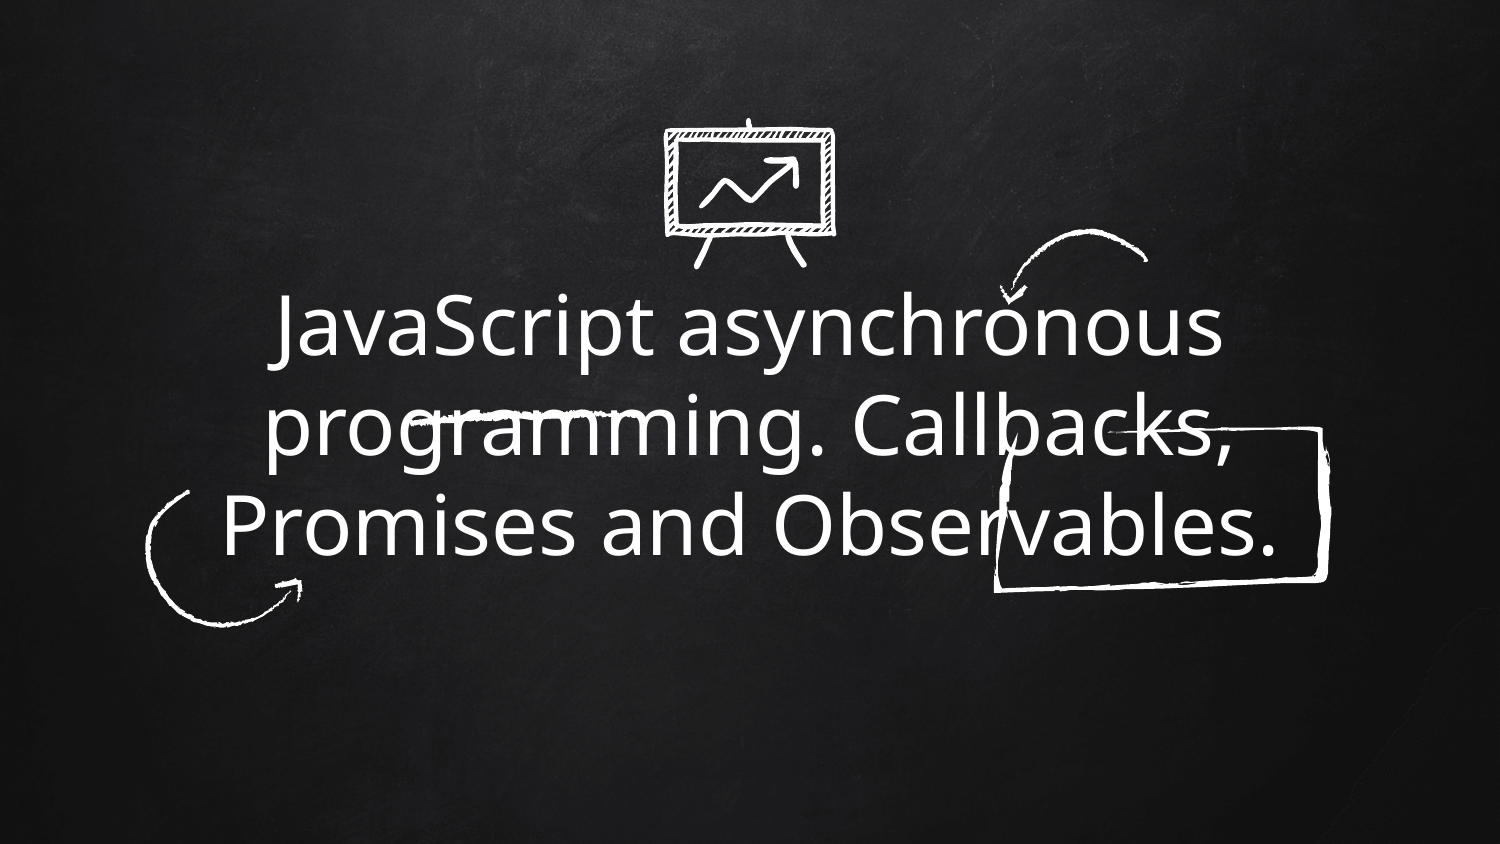

JavaScript asynchronous programming. Callbacks, Promises and Observables.